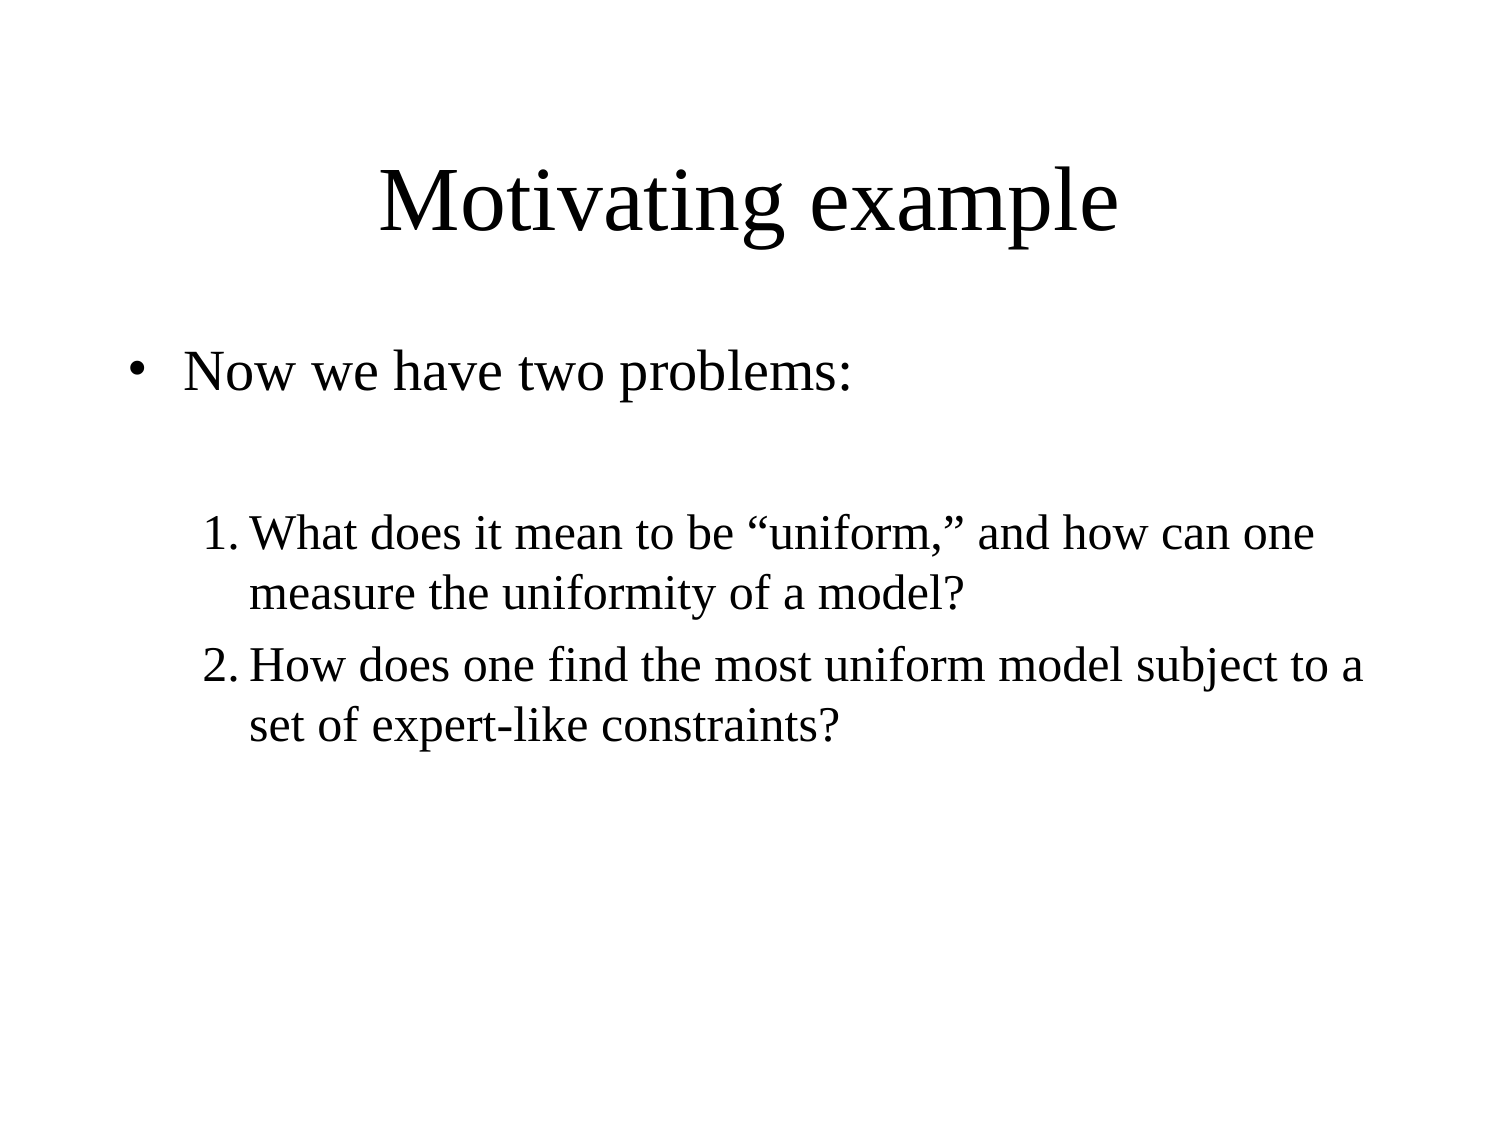

# Motivating example
Now we have two problems:
What does it mean to be “uniform,” and how can one measure the uniformity of a model?
How does one find the most uniform model subject to a set of expert-like constraints?